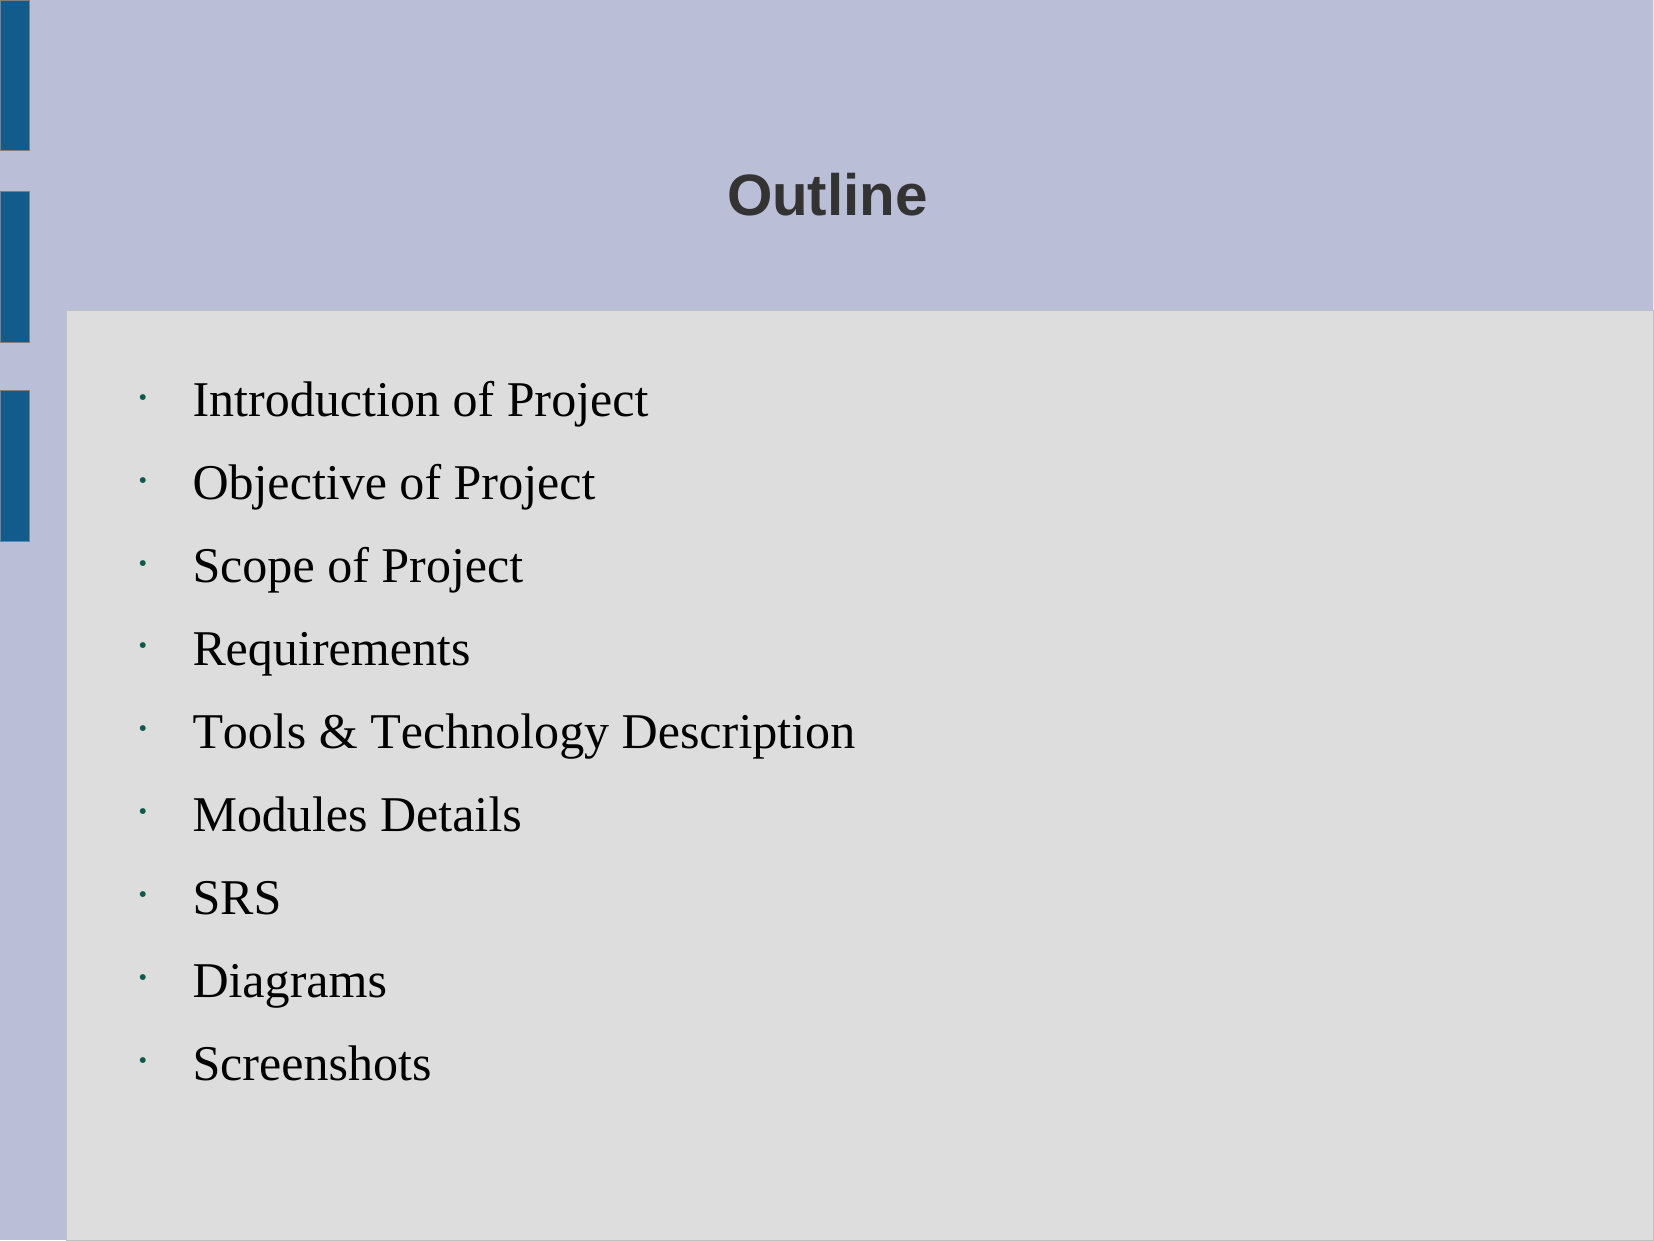

# Outline
Introduction of Project
Objective of Project
Scope of Project
Requirements
Tools & Technology Description
Modules Details
SRS
Diagrams
Screenshots